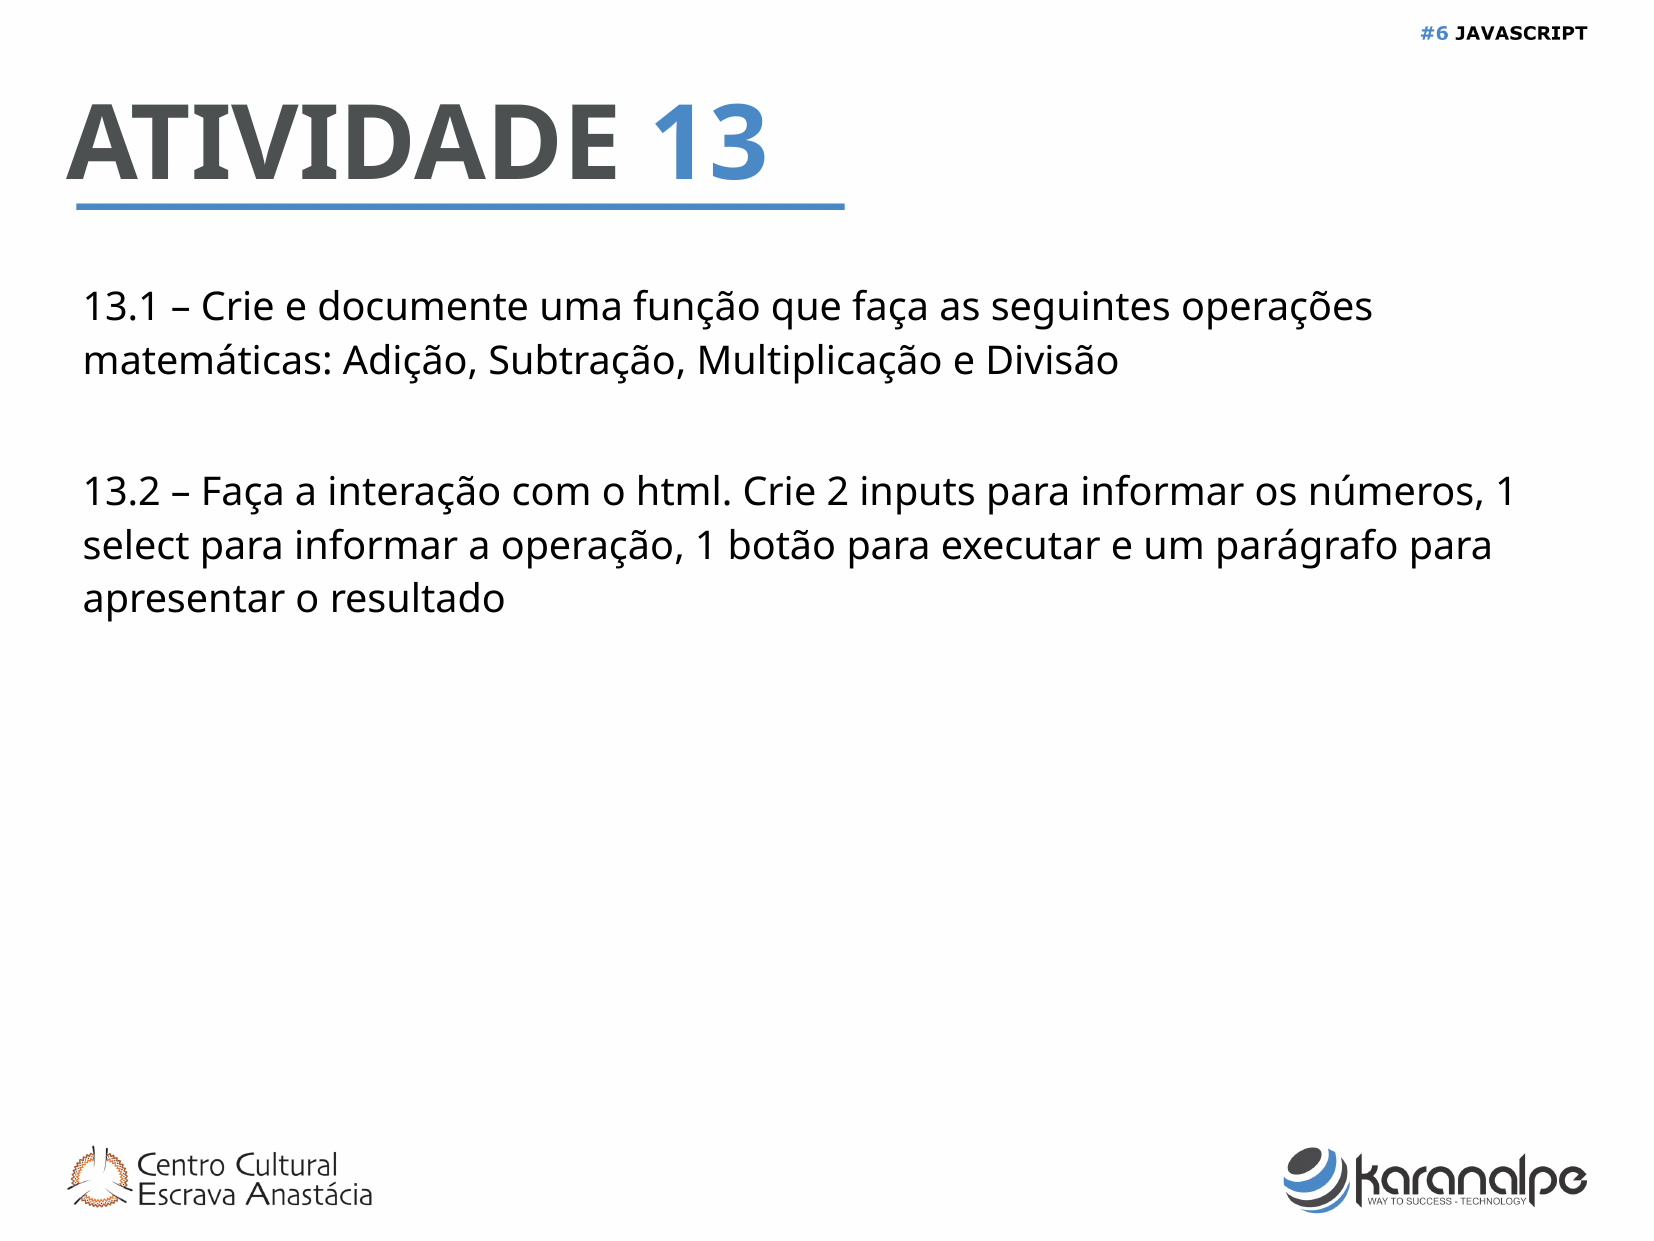

ATIVIDADE 13
# 13.1 – Crie e documente uma função que faça as seguintes operações matemáticas: Adição, Subtração, Multiplicação e Divisão
13.2 – Faça a interação com o html. Crie 2 inputs para informar os números, 1 select para informar a operação, 1 botão para executar e um parágrafo para apresentar o resultado